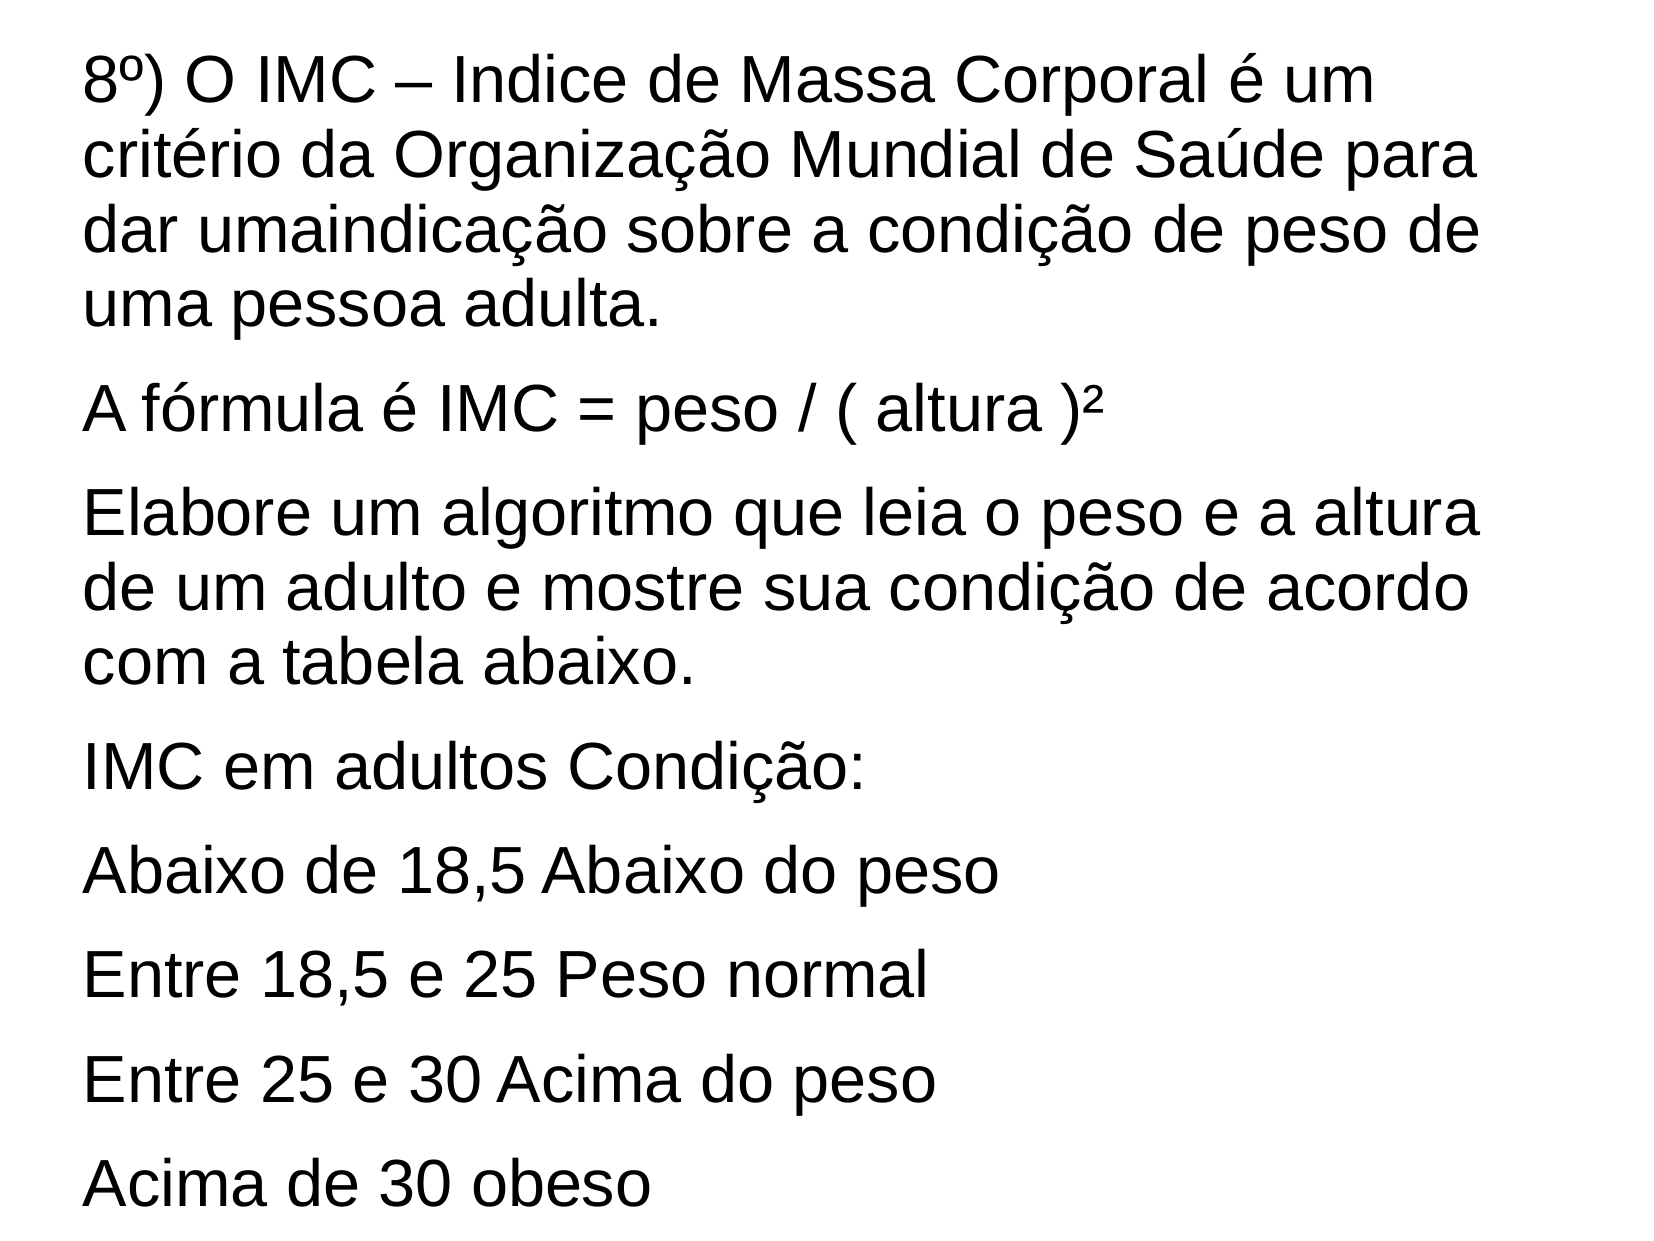

# 8º) O IMC – Indice de Massa Corporal é um critério da Organização Mundial de Saúde para dar umaindicação sobre a condição de peso de uma pessoa adulta.
A fórmula é IMC = peso / ( altura )²
Elabore um algoritmo que leia o peso e a altura de um adulto e mostre sua condição de acordo com a tabela abaixo.
IMC em adultos Condição:
Abaixo de 18,5 Abaixo do peso
Entre 18,5 e 25 Peso normal
Entre 25 e 30 Acima do peso
Acima de 30 obeso